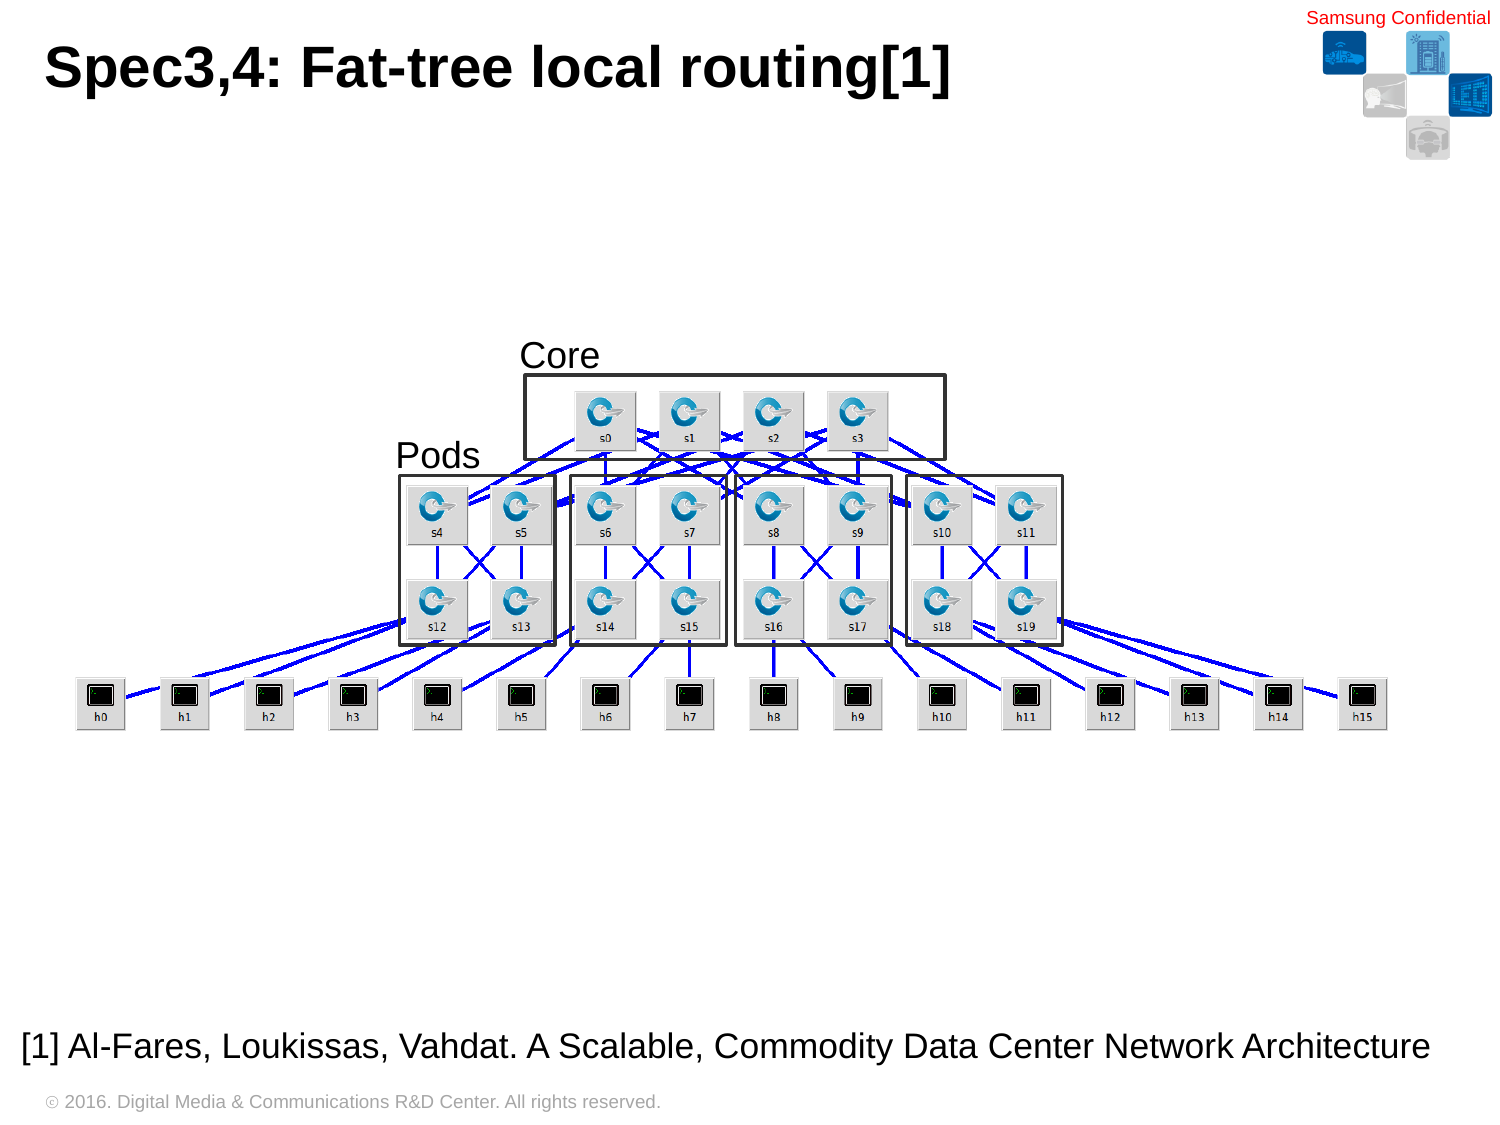

# Spec3,4: Fat-tree local routing[1]
Core
Pods
[1] Al-Fares, Loukissas, Vahdat. A Scalable, Commodity Data Center Network Architecture